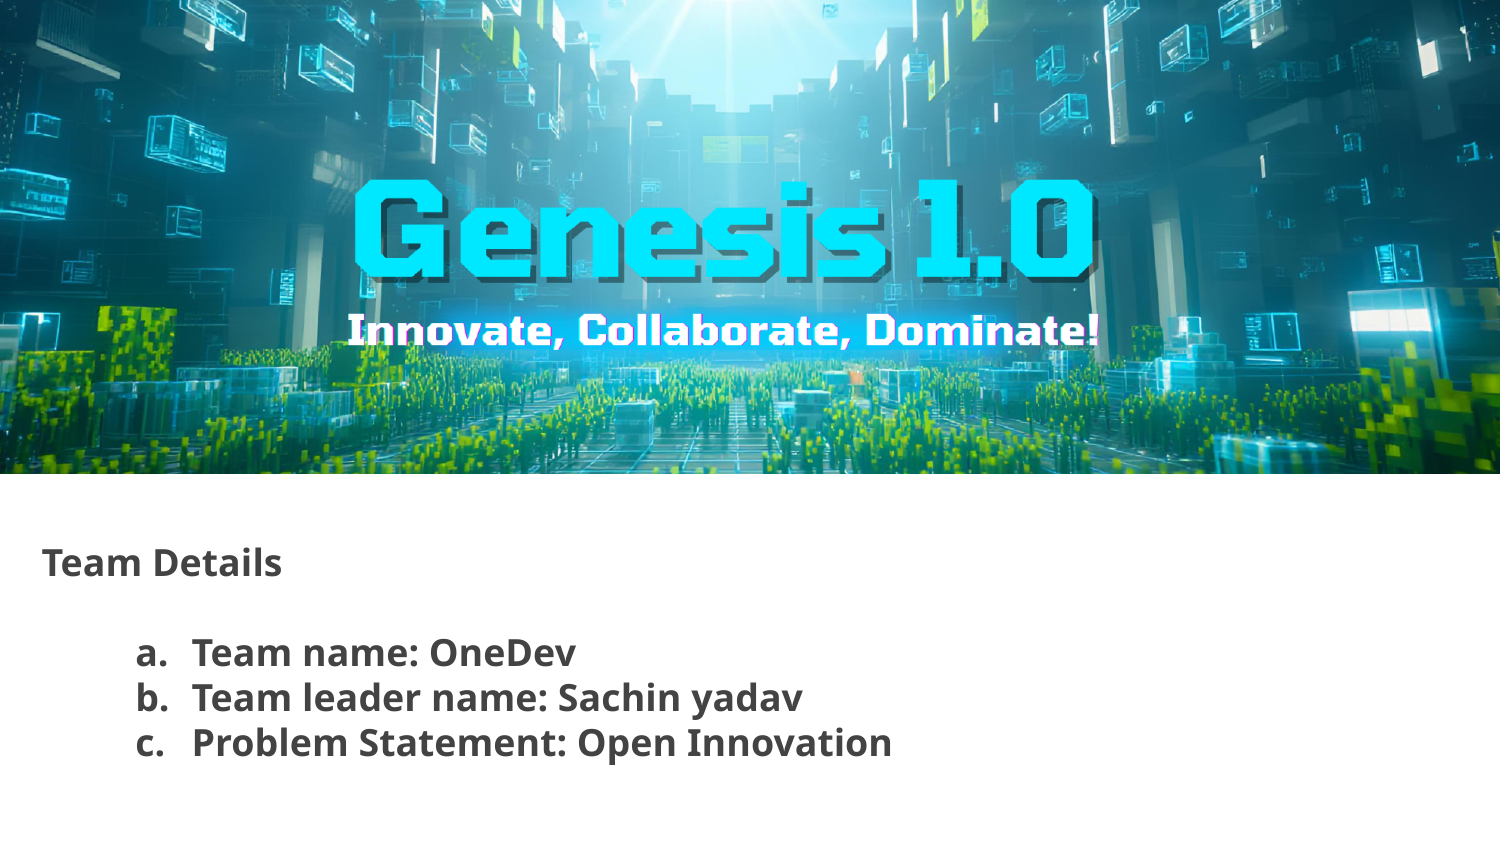

#
Team Details
Team name:
Team leader name:
Problem Statement: Open Innovation
Team Details
Team name: OneDev
Team leader name: Sachin yadav
Problem Statement: Open Innovation